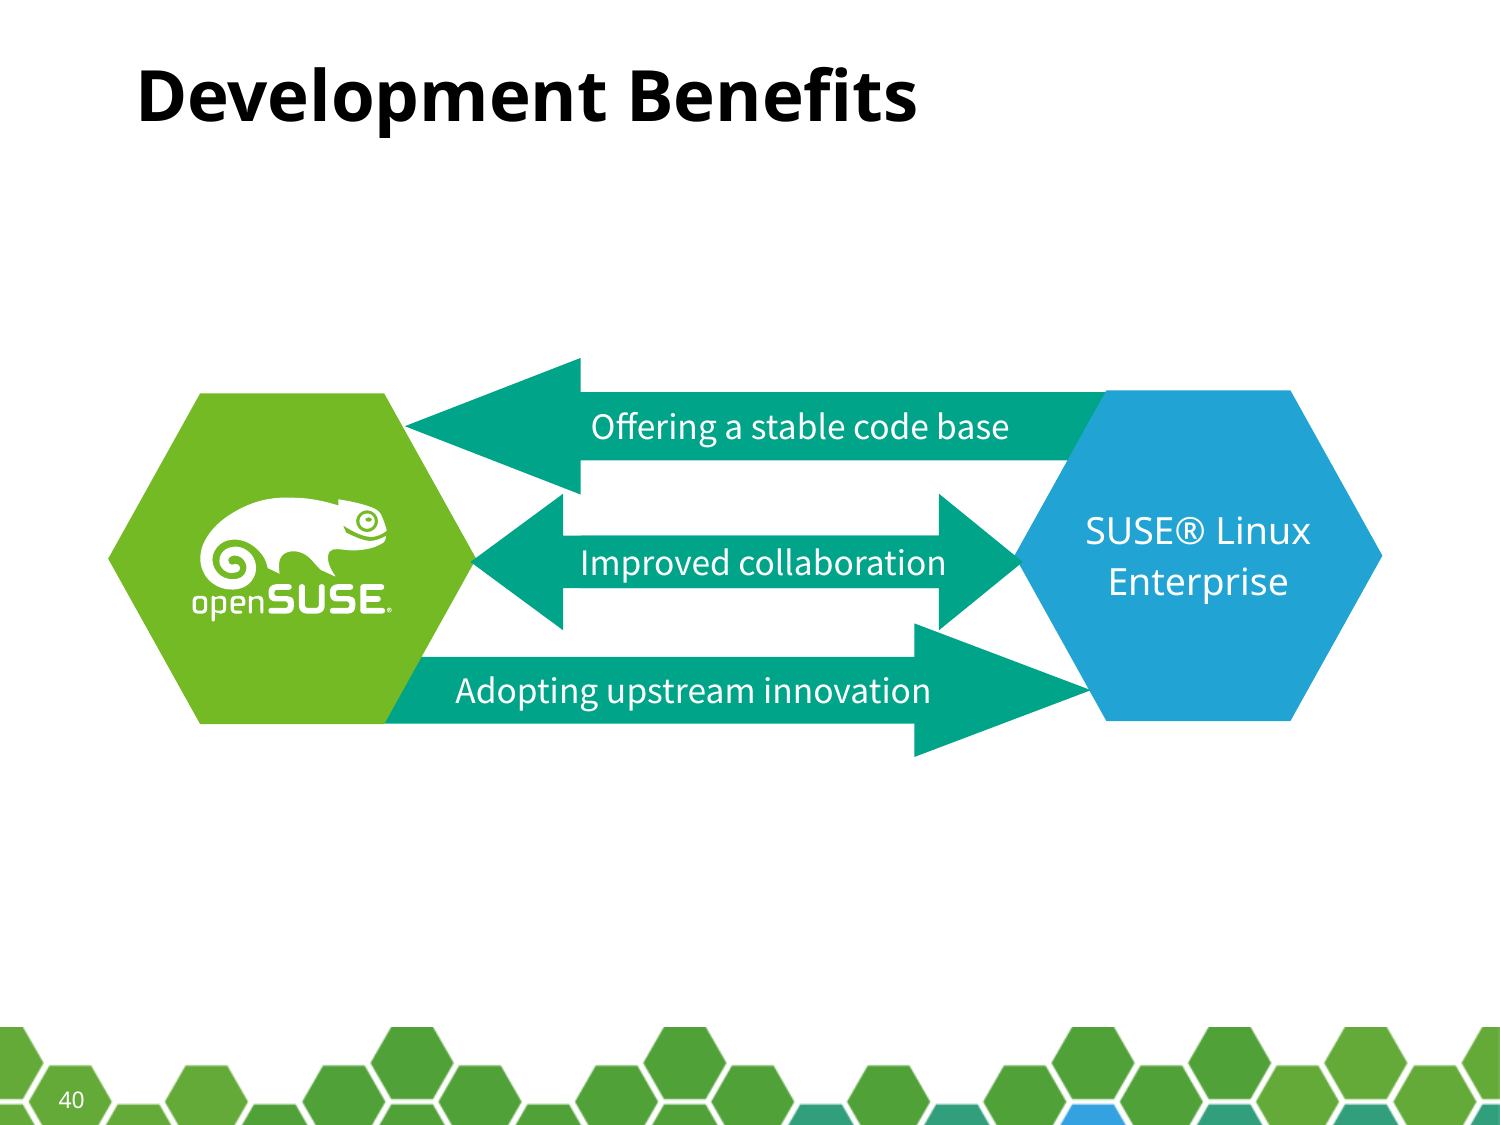

# Development Benefits
Offering a stable code base
SUSE® Linux
Enterprise
 Improved collaboration
Adopting upstream innovation